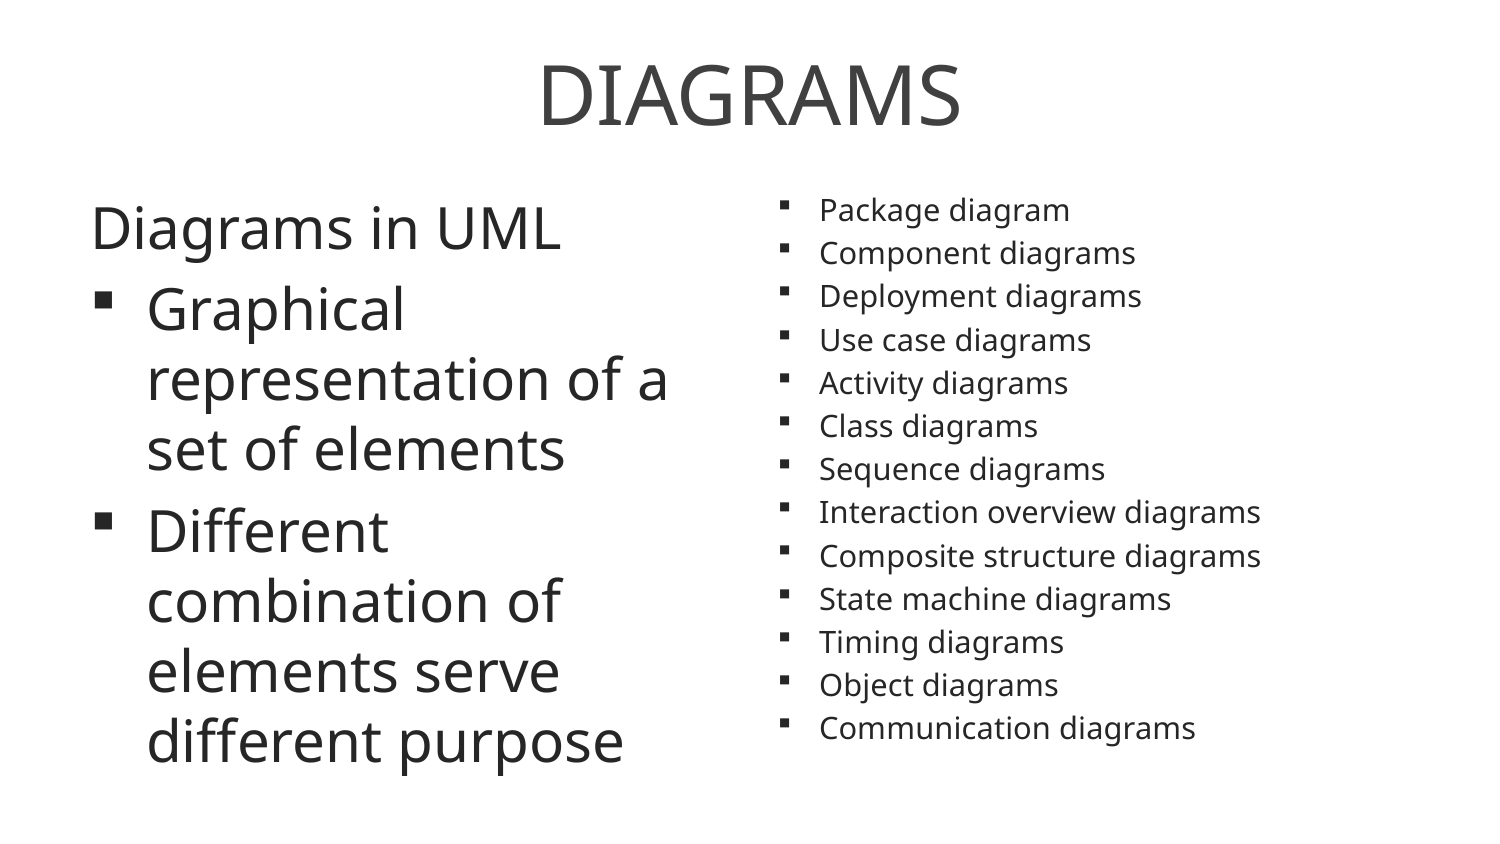

# diagrams
Diagrams in UML
Graphical representation of a set of elements
Different combination of elements serve different purpose
Package diagram
Component diagrams
Deployment diagrams
Use case diagrams
Activity diagrams
Class diagrams
Sequence diagrams
Interaction overview diagrams
Composite structure diagrams
State machine diagrams
Timing diagrams
Object diagrams
Communication diagrams